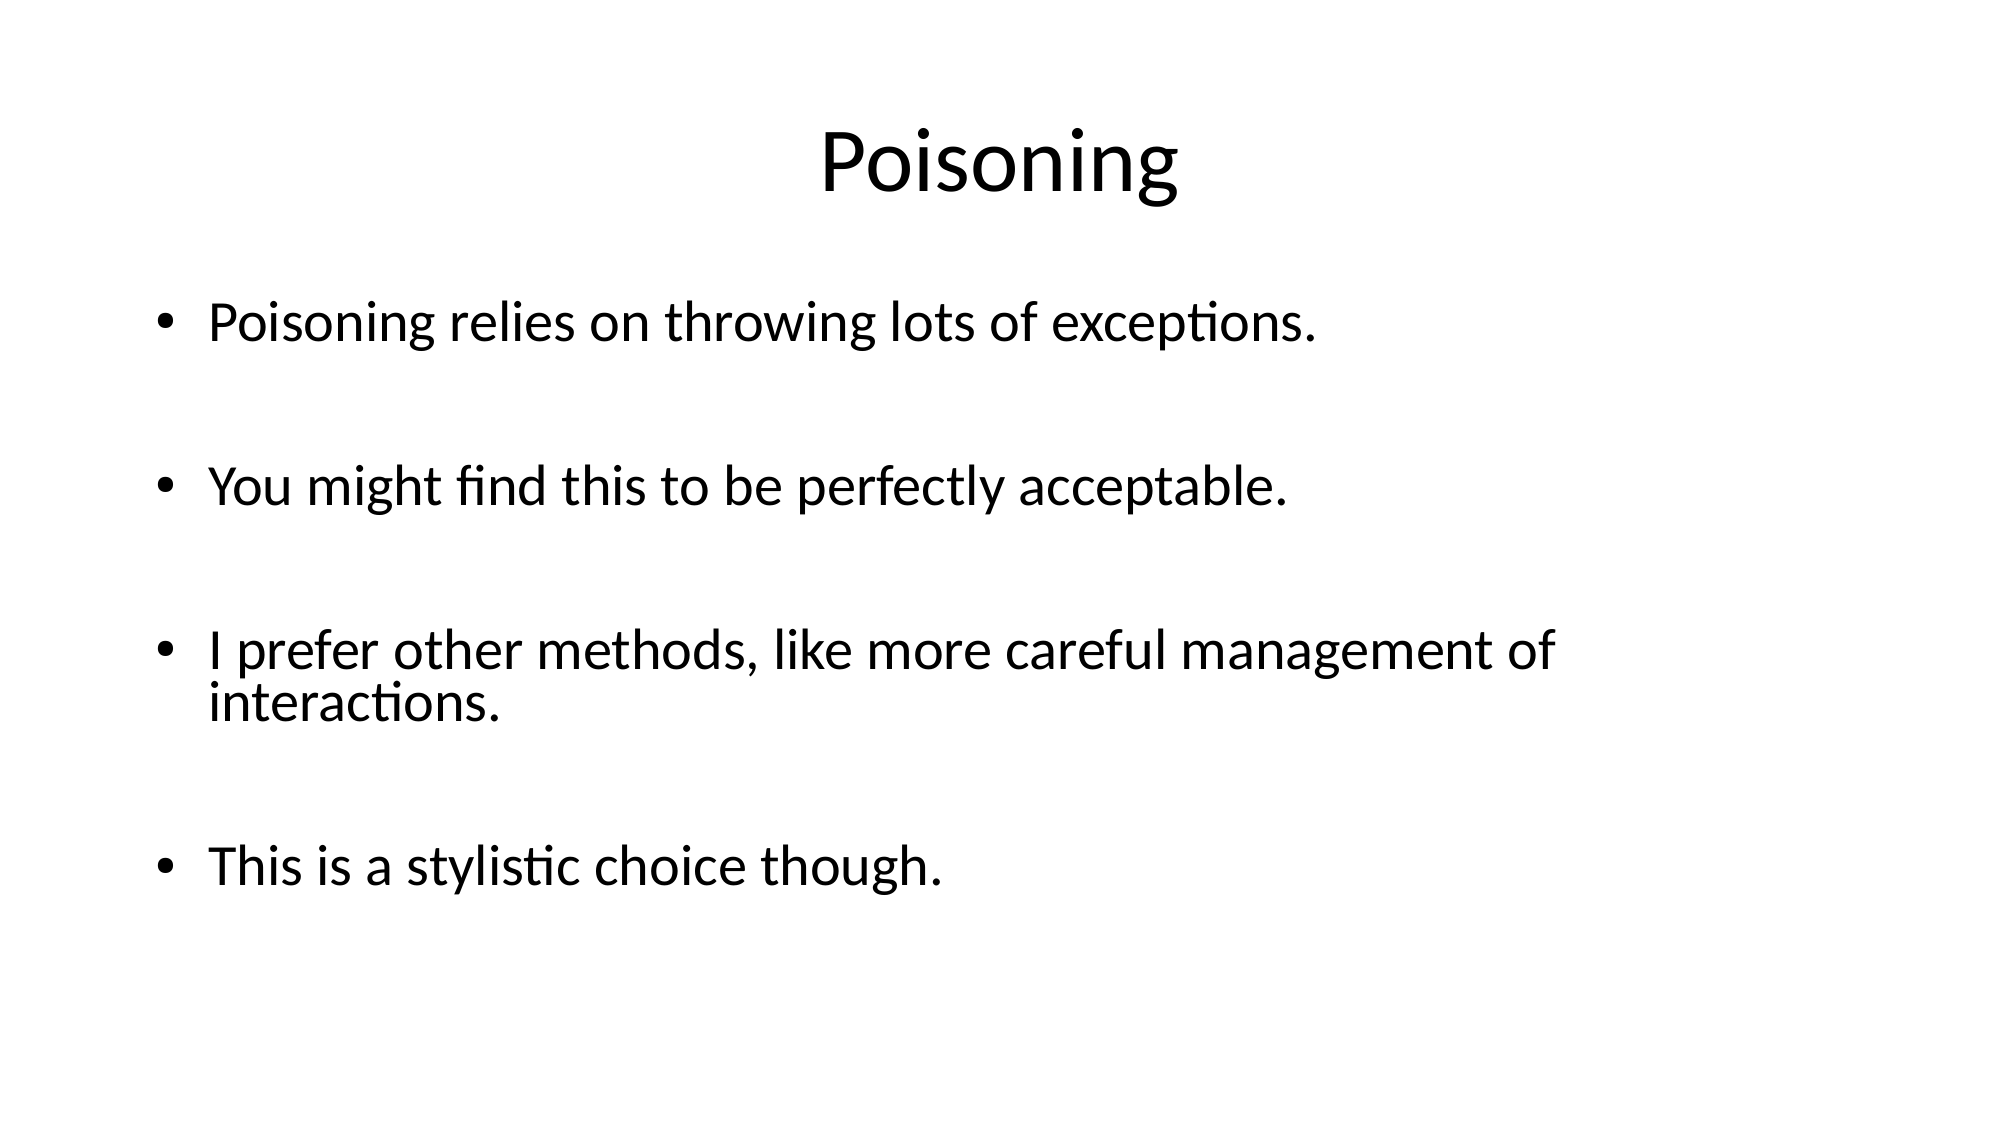

# Poisoning
Poisoning relies on throwing lots of exceptions.
You might find this to be perfectly acceptable.
I prefer other methods, like more careful management of interactions.
This is a stylistic choice though.